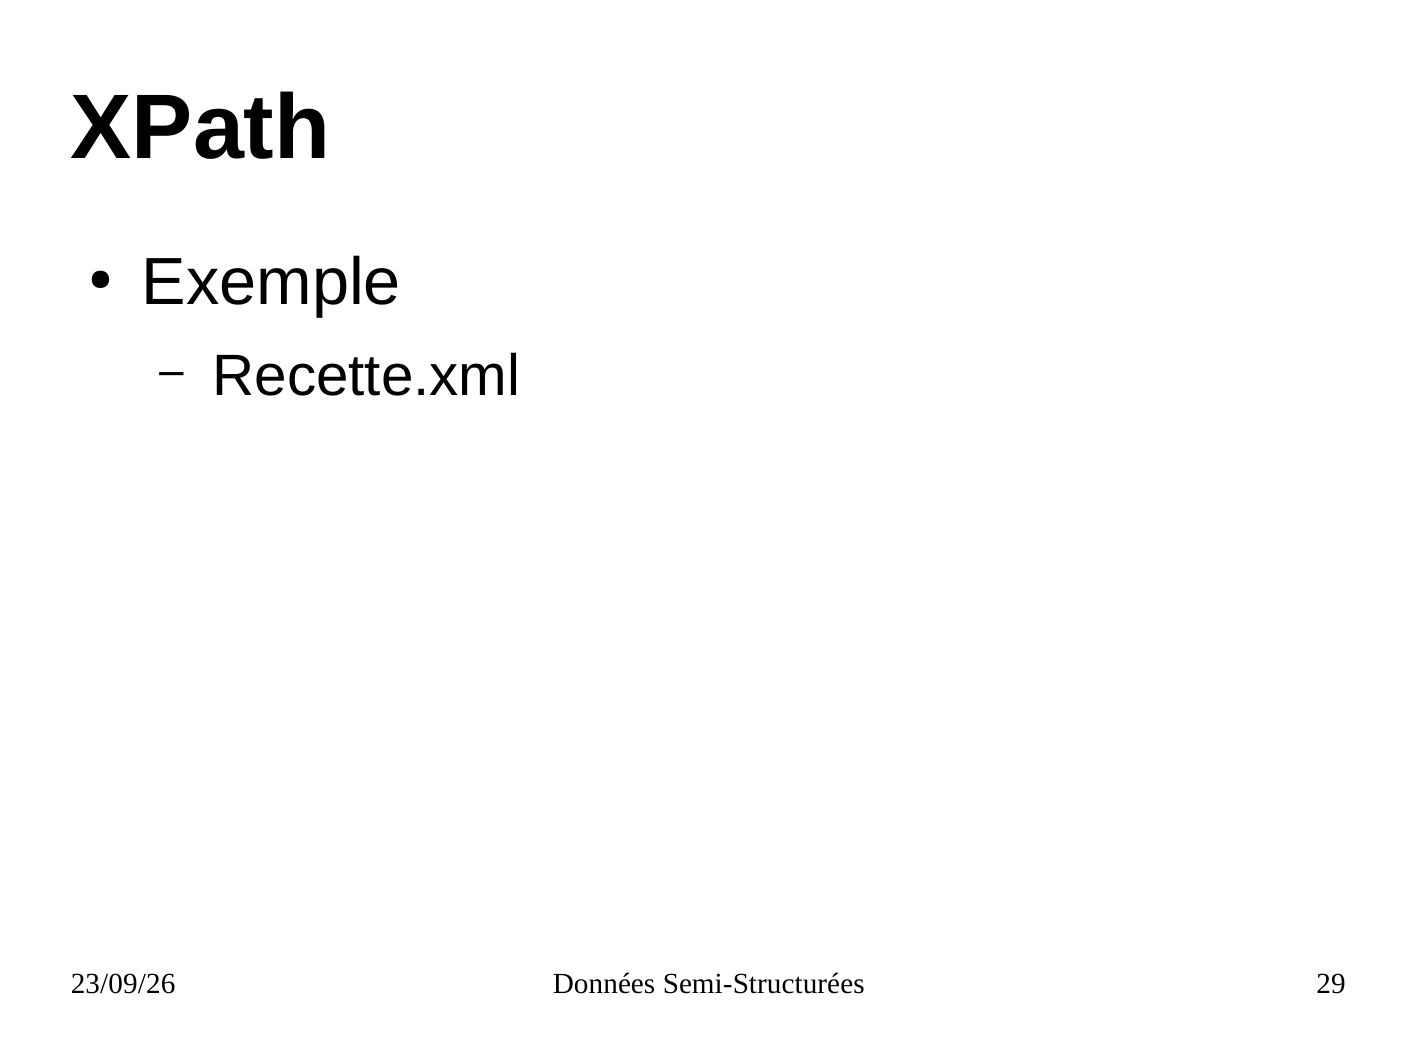

# XPath
Exemple
Recette.xml
Données Semi-Structurées
29